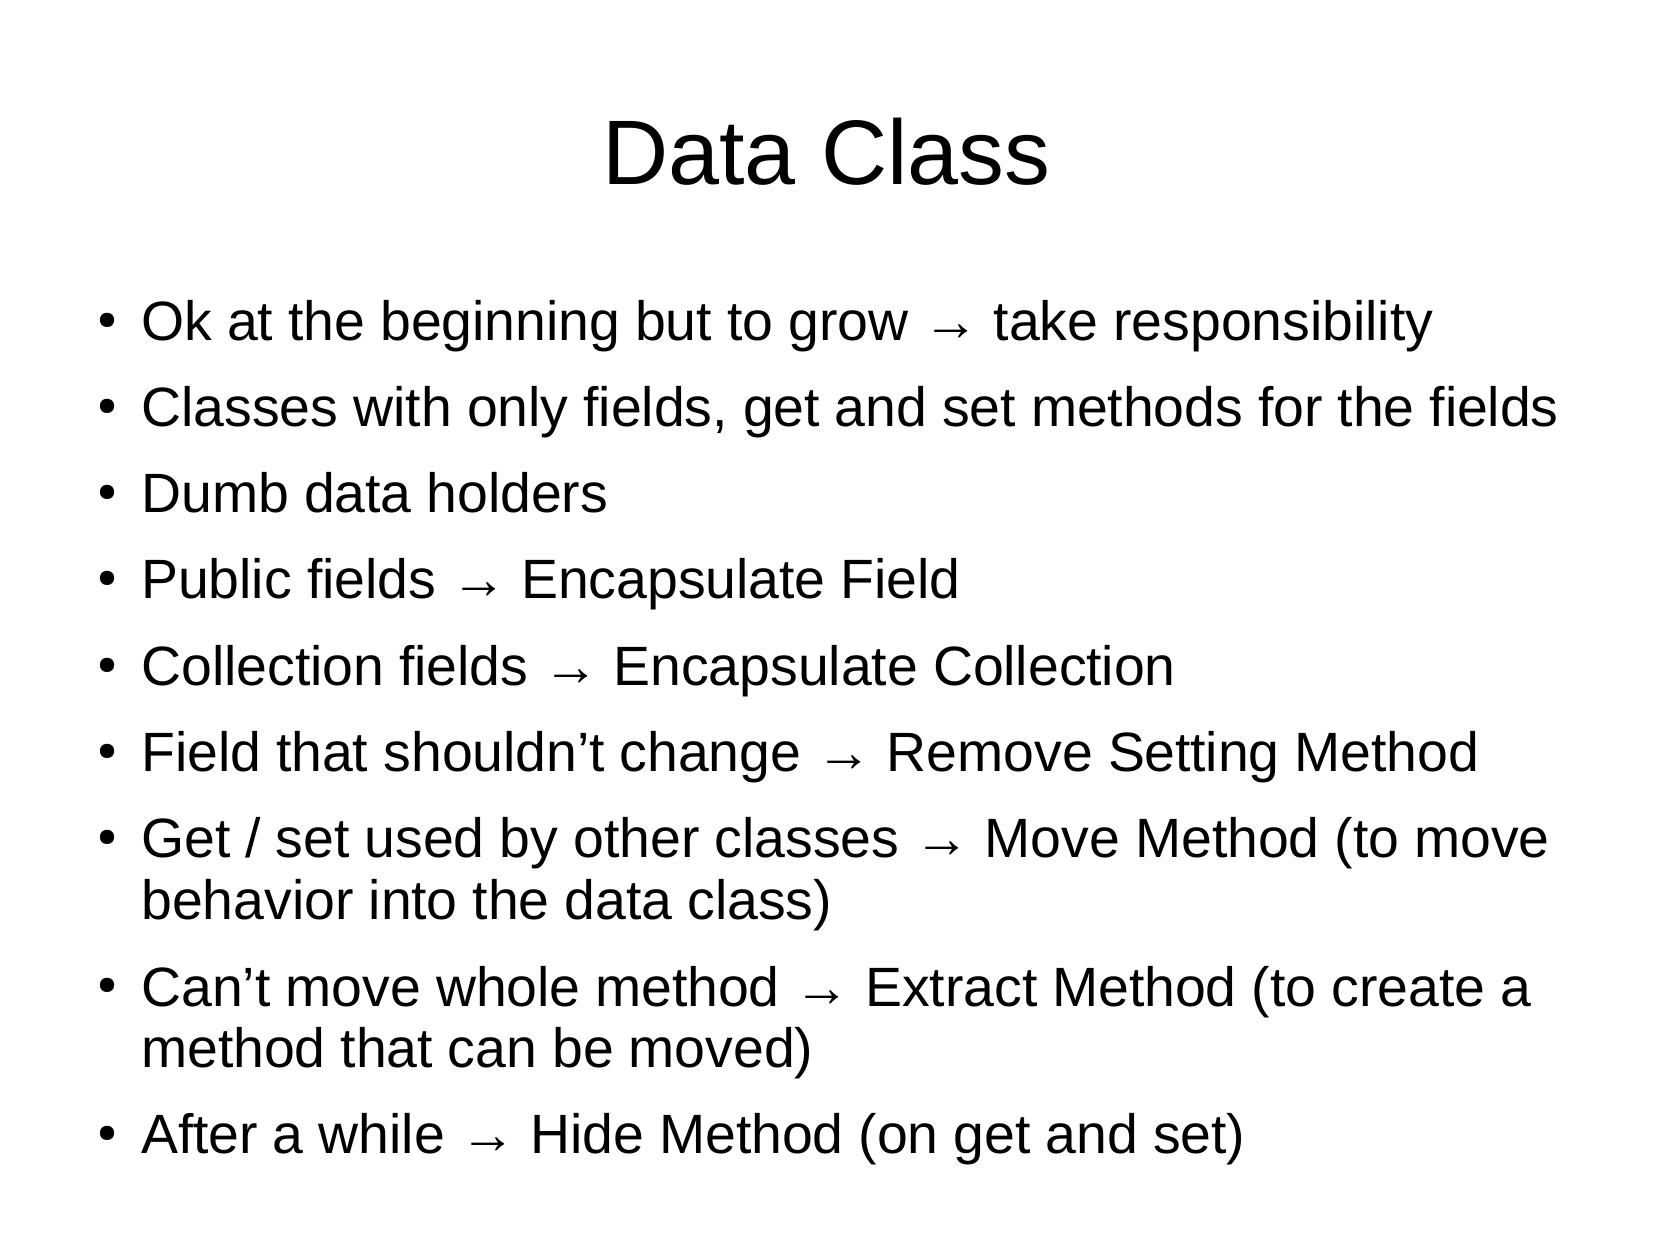

# Data Class
Ok at the beginning but to grow → take responsibility
Classes with only fields, get and set methods for the fields
Dumb data holders
Public fields → Encapsulate Field
Collection fields → Encapsulate Collection
Field that shouldn’t change → Remove Setting Method
Get / set used by other classes → Move Method (to move behavior into the data class)
Can’t move whole method → Extract Method (to create a method that can be moved)
After a while → Hide Method (on get and set)